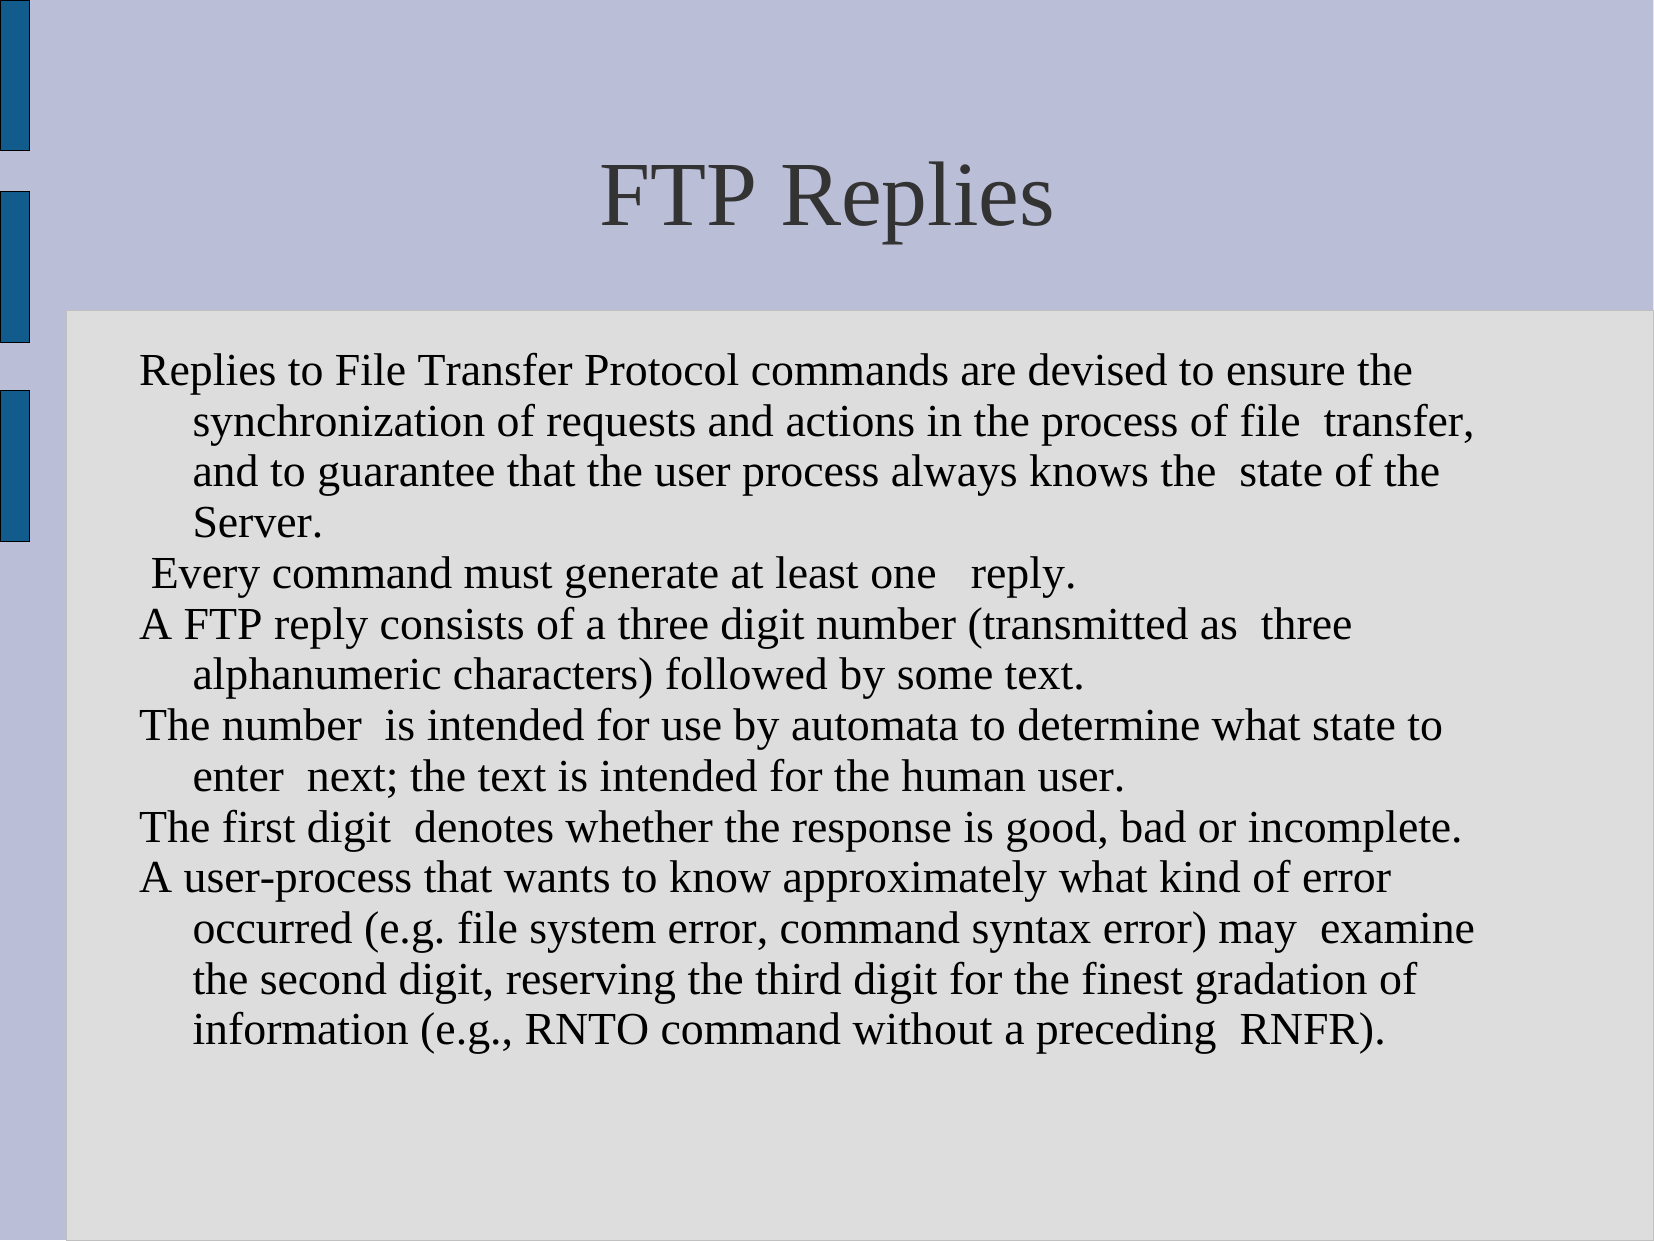

# FTP Replies
Replies to File Transfer Protocol commands are devised to ensure the synchronization of requests and actions in the process of file transfer, and to guarantee that the user process always knows the state of the Server.
 Every command must generate at least one reply.
A FTP reply consists of a three digit number (transmitted as three alphanumeric characters) followed by some text.
The number is intended for use by automata to determine what state to enter next; the text is intended for the human user.
The first digit denotes whether the response is good, bad or incomplete.
A user-process that wants to know approximately what kind of error occurred (e.g. file system error, command syntax error) may examine the second digit, reserving the third digit for the finest gradation of information (e.g., RNTO command without a preceding RNFR).